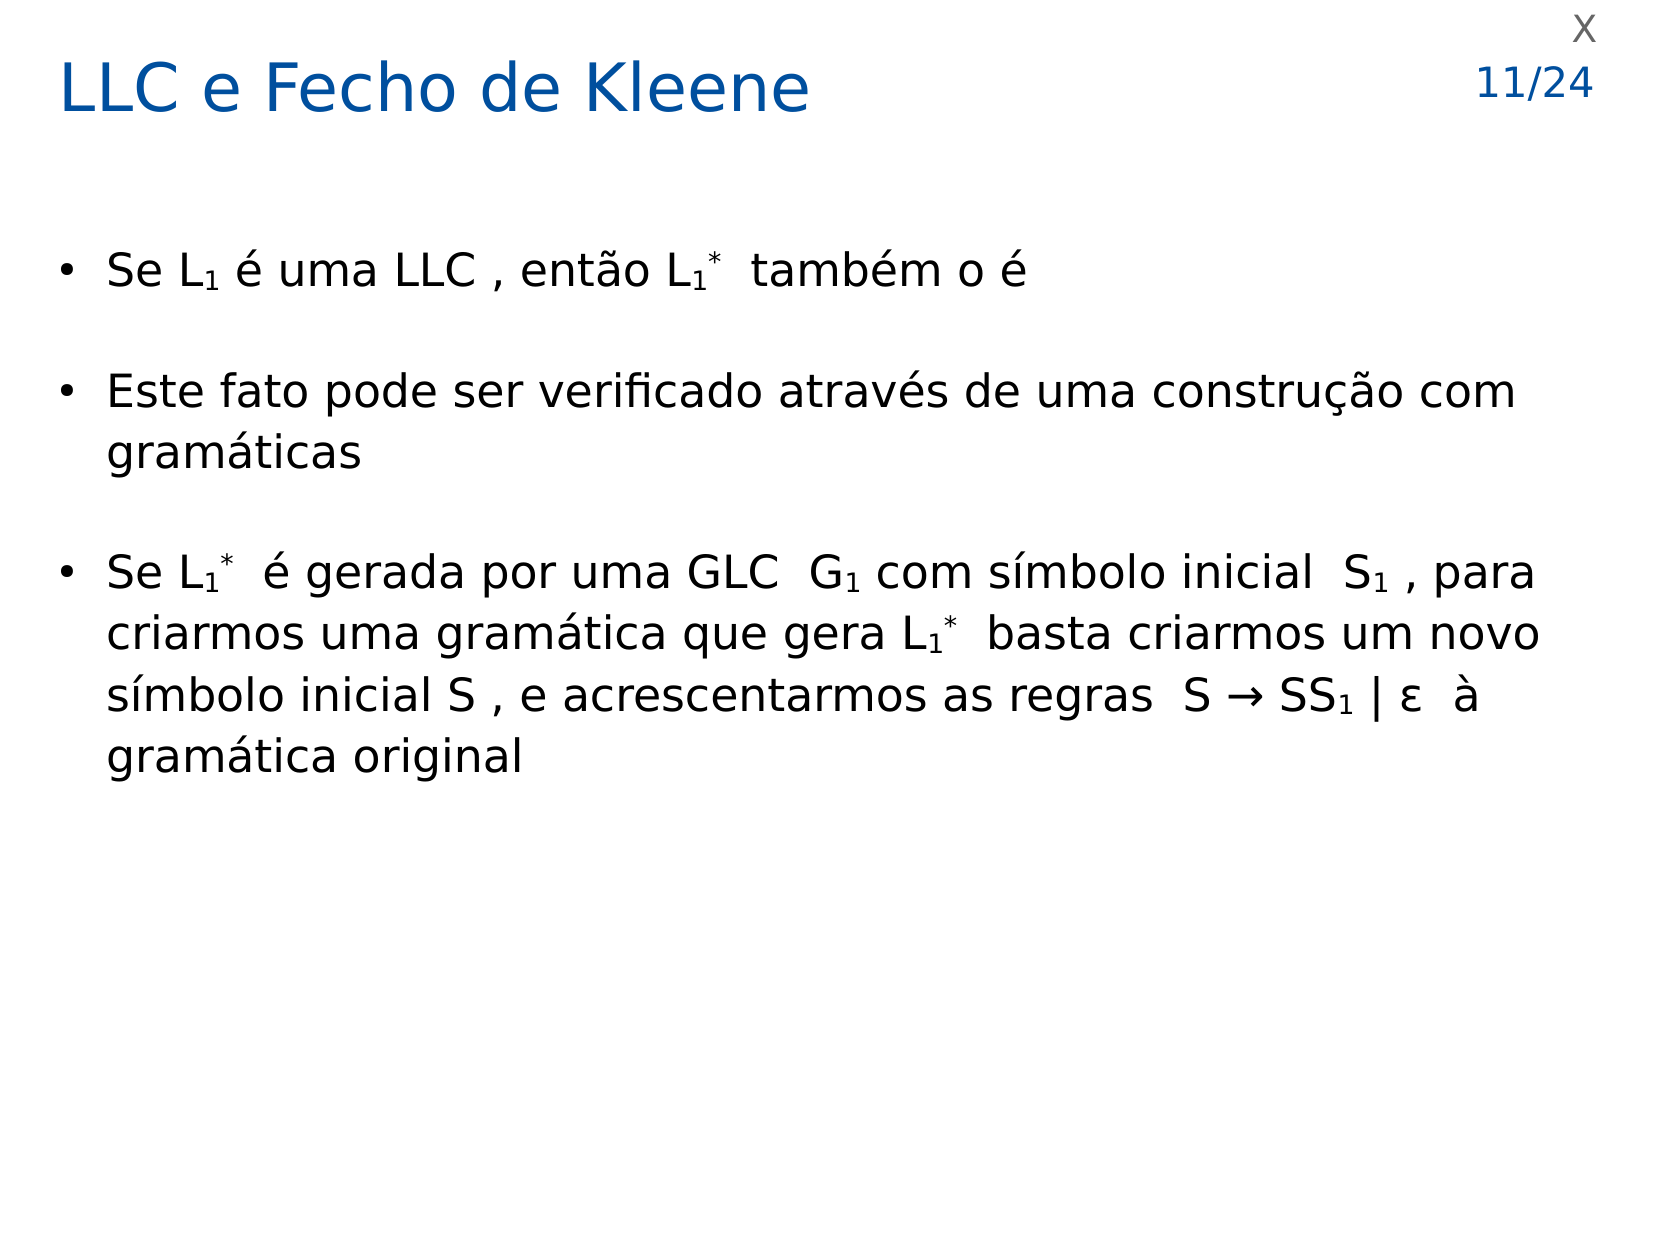

X
# LLC e Fecho de Kleene
11
Se L1 é uma LLC , então L1* também o é
Este fato pode ser verificado através de uma construção com gramáticas
Se L1* é gerada por uma GLC G1 com símbolo inicial S1 , para criarmos uma gramática que gera L1* basta criarmos um novo símbolo inicial S , e acrescentarmos as regras S → SS1 | ε à gramática original